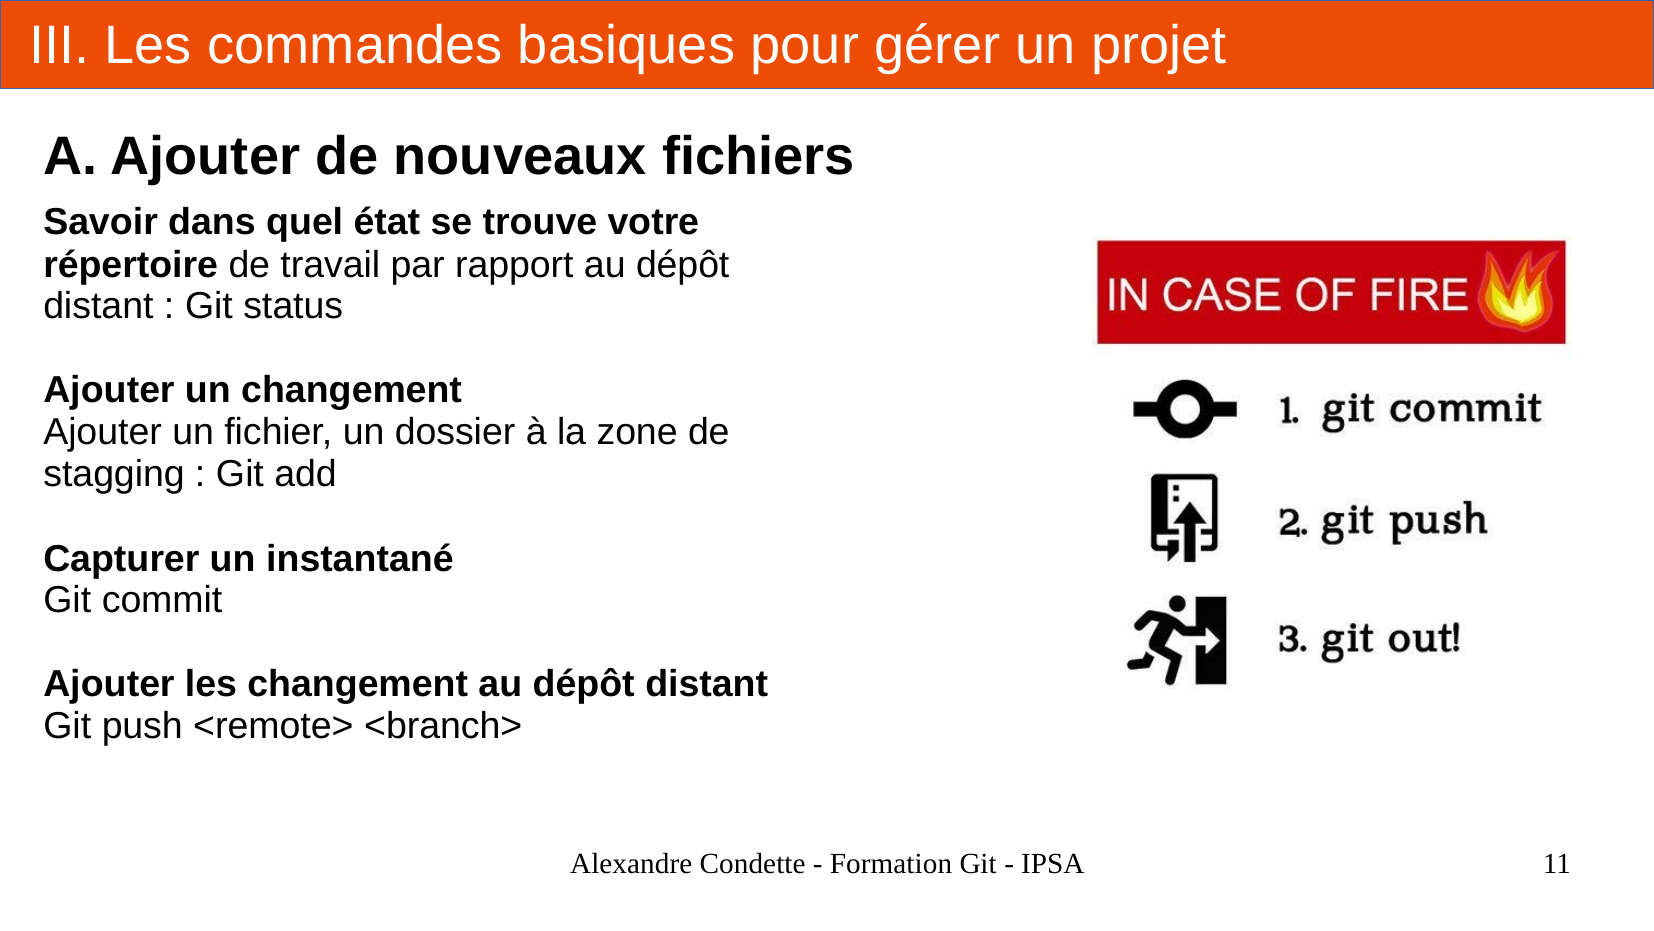

# III. Les commandes basiques pour gérer un projet
A. Ajouter de nouveaux fichiers
Savoir dans quel état se trouve votre répertoire de travail par rapport au dépôt distant : Git status
Ajouter un changement
Ajouter un fichier, un dossier à la zone de stagging : Git add
Capturer un instantané
Git commit
Ajouter les changement au dépôt distant
Git push <remote> <branch>
Alexandre Condette - Formation Git - IPSA
11